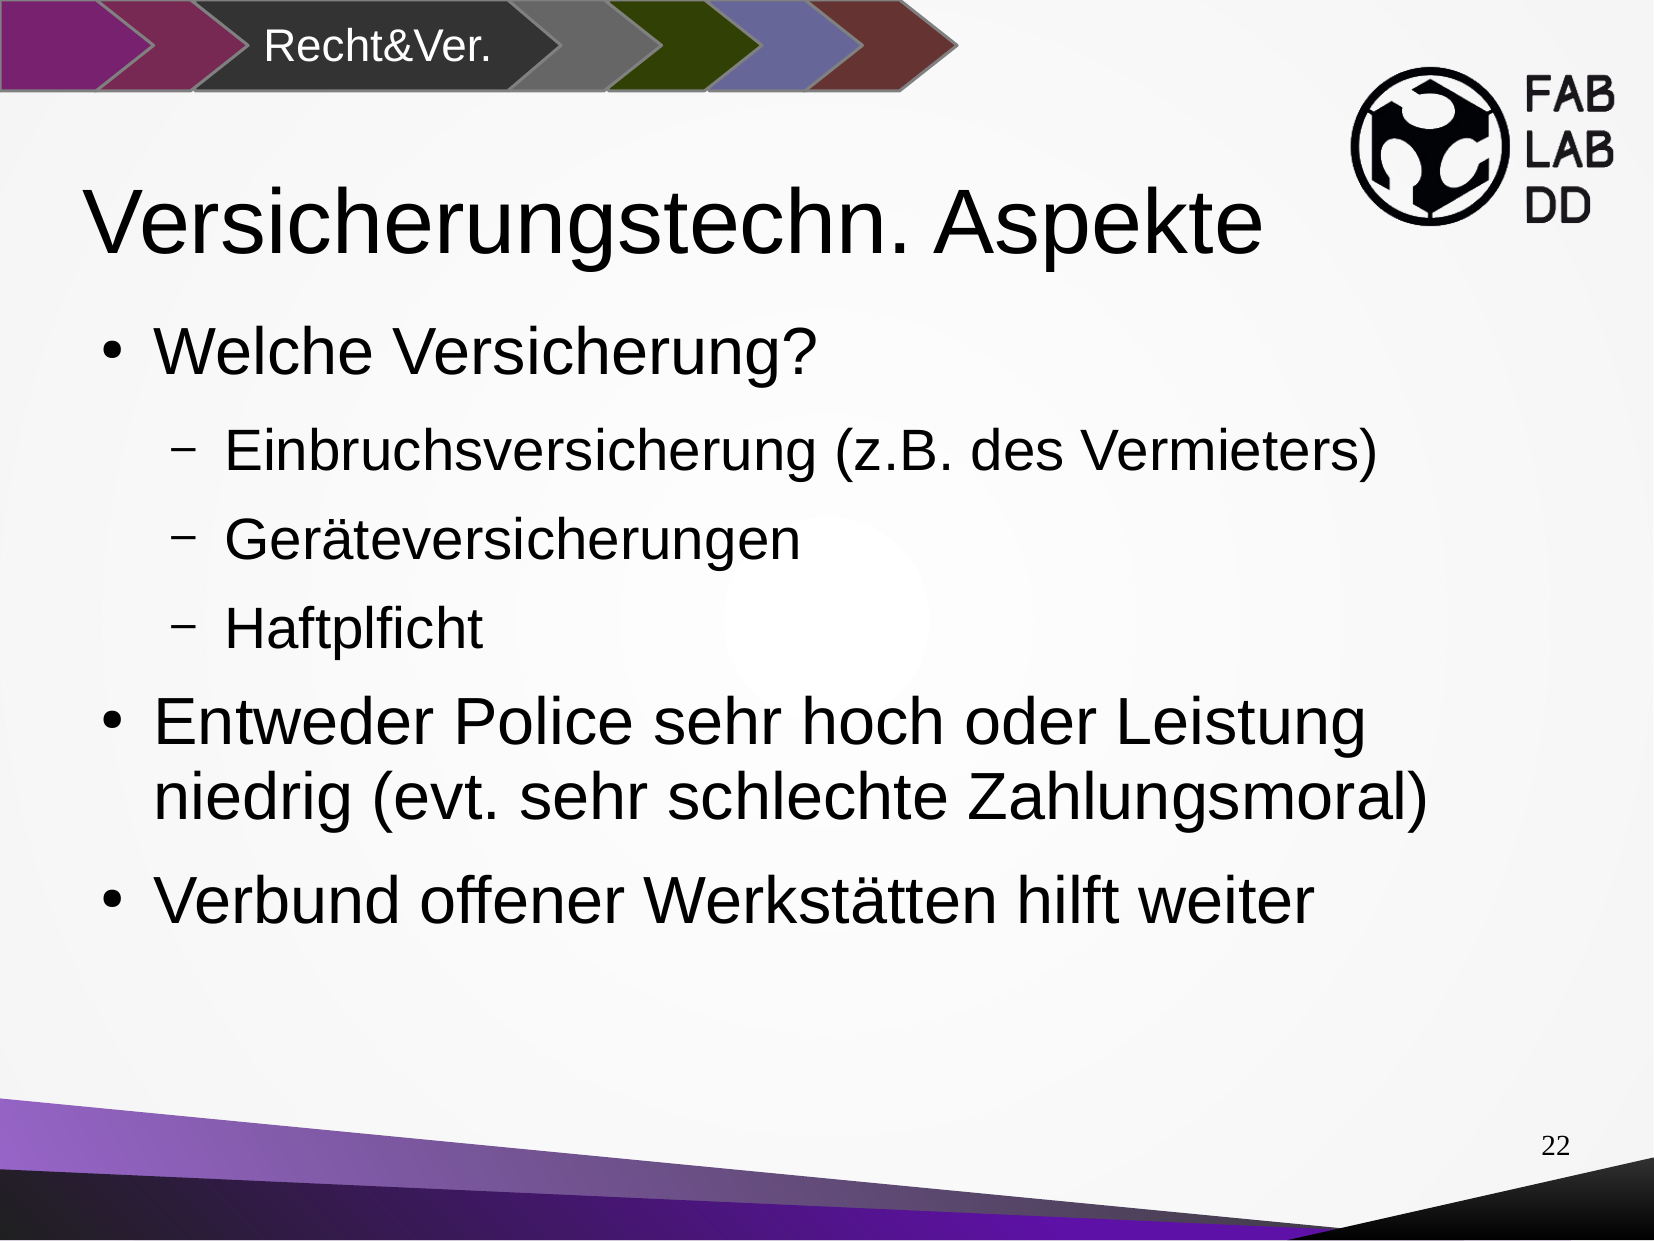

Recht&Ver.
# Versicherungstechn. Aspekte
Welche Versicherung?
Einbruchsversicherung (z.B. des Vermieters)
Geräteversicherungen
Haftplficht
Entweder Police sehr hoch oder Leistung niedrig (evt. sehr schlechte Zahlungsmoral)
Verbund offener Werkstätten hilft weiter